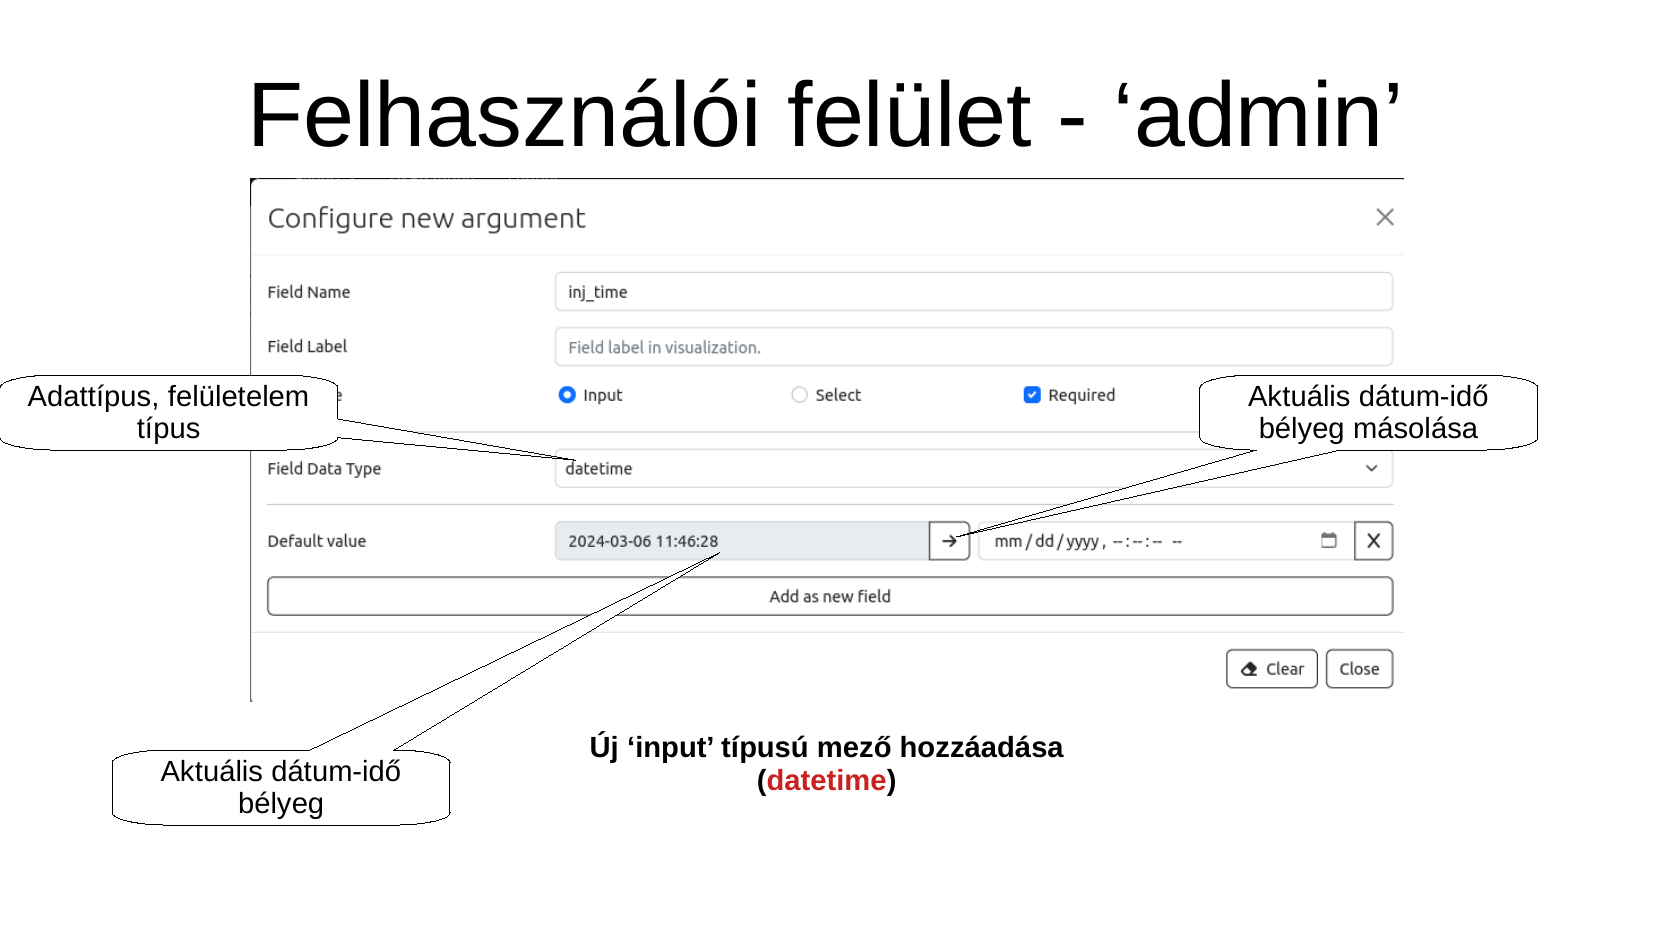

# Felhasználói felület - ‘admin’
Adattípus, felületelem típus
Aktuális dátum-idő bélyeg másolása
Új ‘input’ típusú mező hozzáadása
(datetime)
Aktuális dátum-idő bélyeg